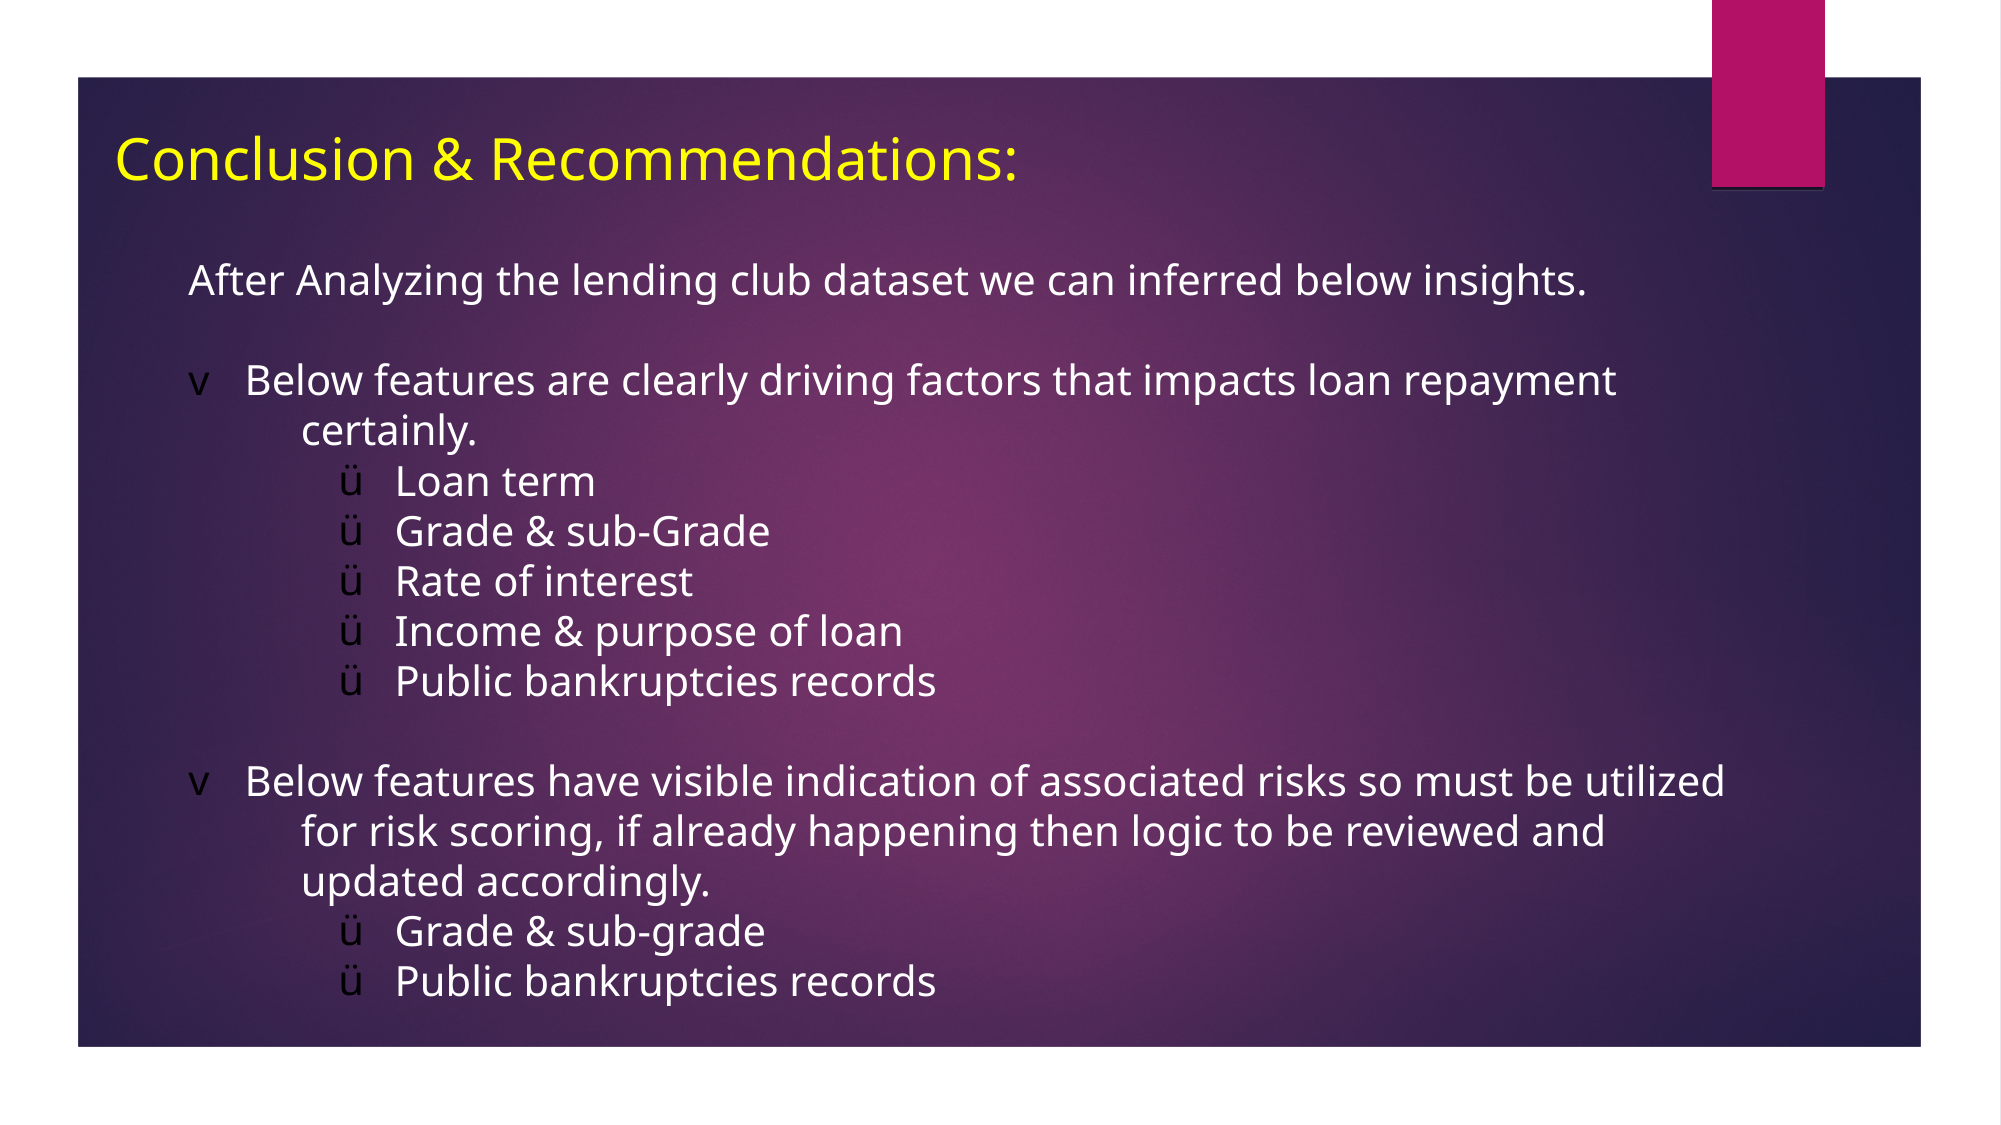

# Conclusion & Recommendations:
After Analyzing the lending club dataset we can inferred below insights.
Below features are clearly driving factors that impacts loan repayment certainly.
Loan term
Grade & sub-Grade
Rate of interest
Income & purpose of loan
Public bankruptcies records
Below features have visible indication of associated risks so must be utilized for risk scoring, if already happening then logic to be reviewed and updated accordingly.
Grade & sub-grade
Public bankruptcies records